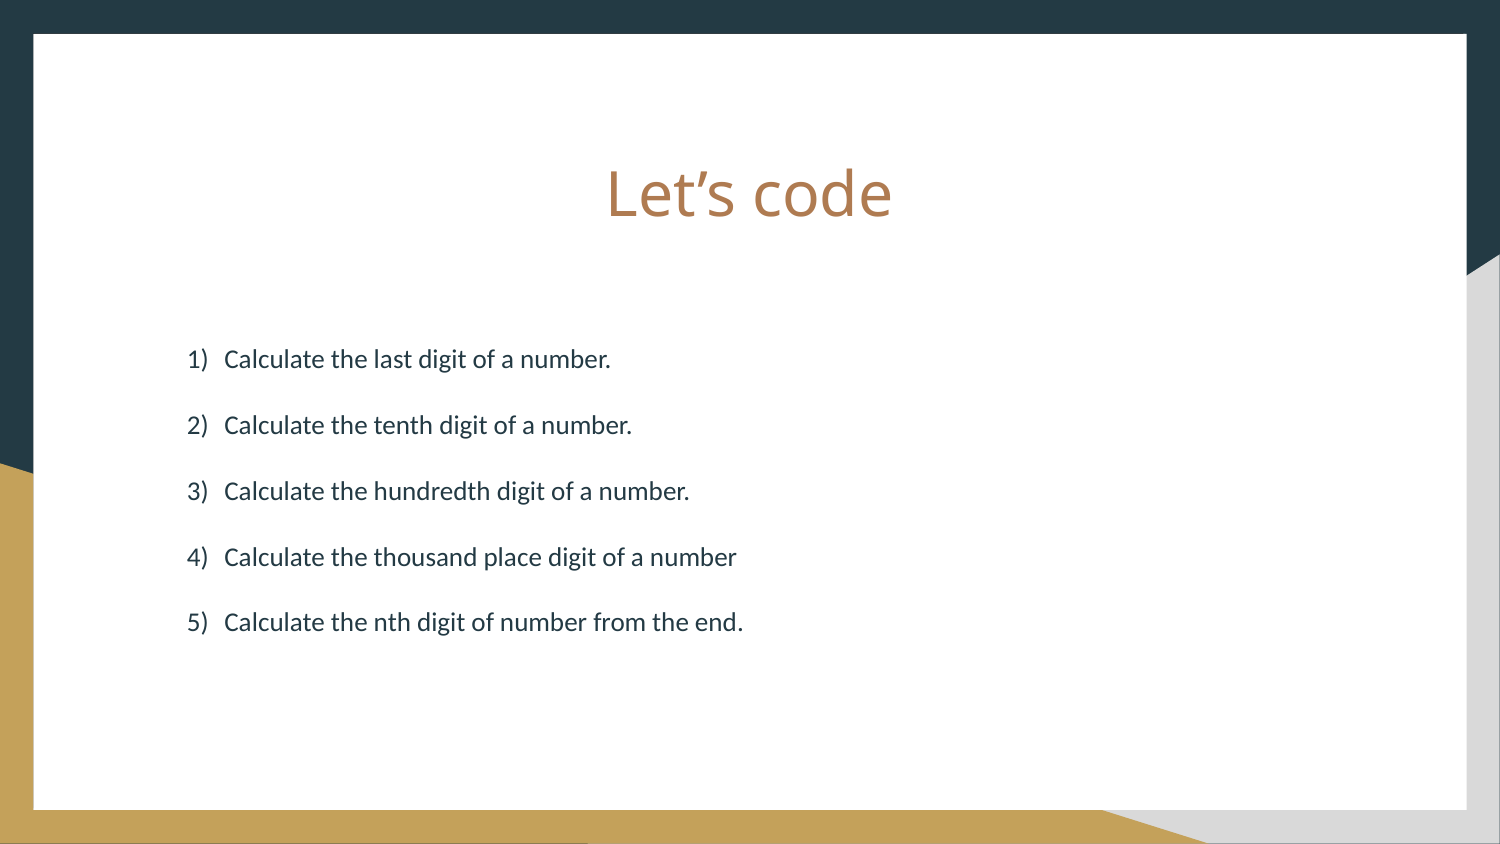

# Let’s code
Calculate the last digit of a number.
Calculate the tenth digit of a number.
Calculate the hundredth digit of a number.
Calculate the thousand place digit of a number
Calculate the nth digit of number from the end.